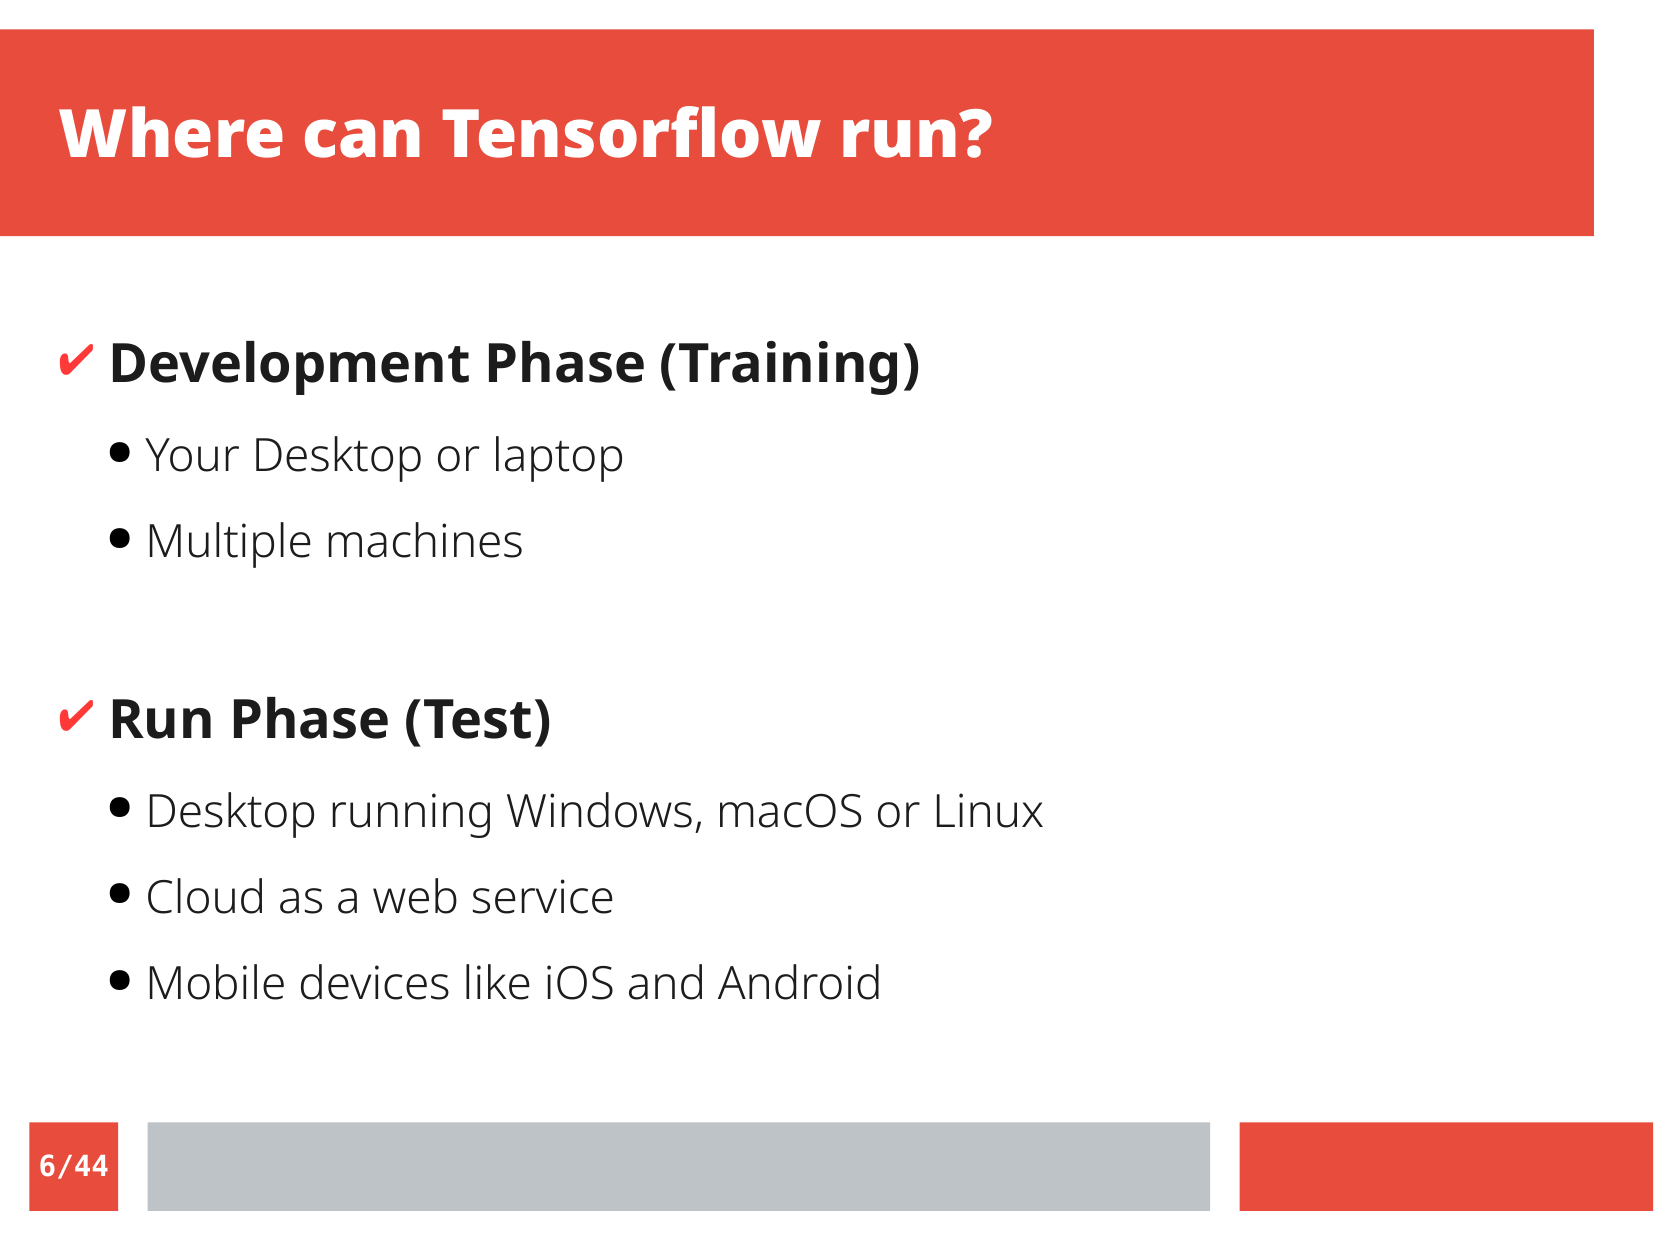

# Where can Tensorflow run?
 Development Phase (Training)
 Your Desktop or laptop
 Multiple machines
 Run Phase (Test)
 Desktop running Windows, macOS or Linux
 Cloud as a web service
 Mobile devices like iOS and Android
6